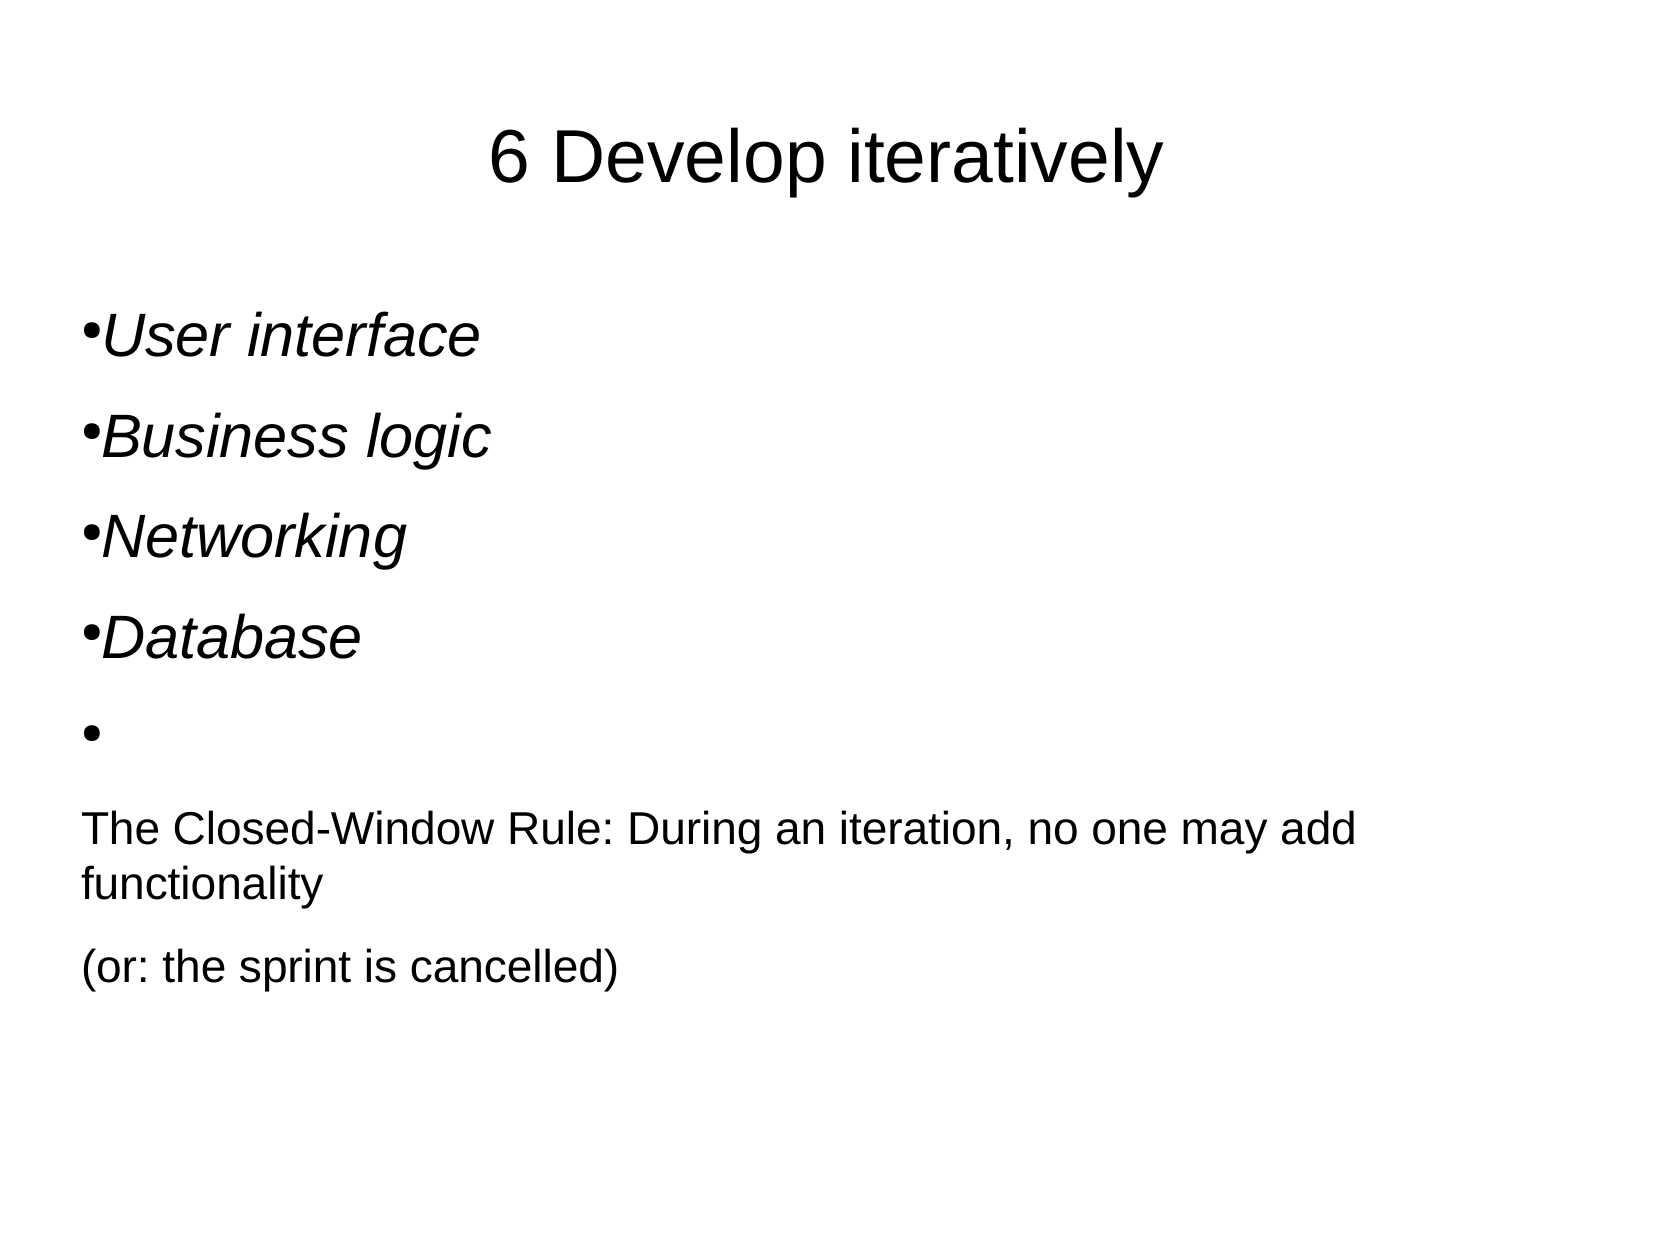

# 6 Develop iteratively
User interface
Business logic
Networking
Database
The Closed-Window Rule: During an iteration, no one may add functionality
(or: the sprint is cancelled)